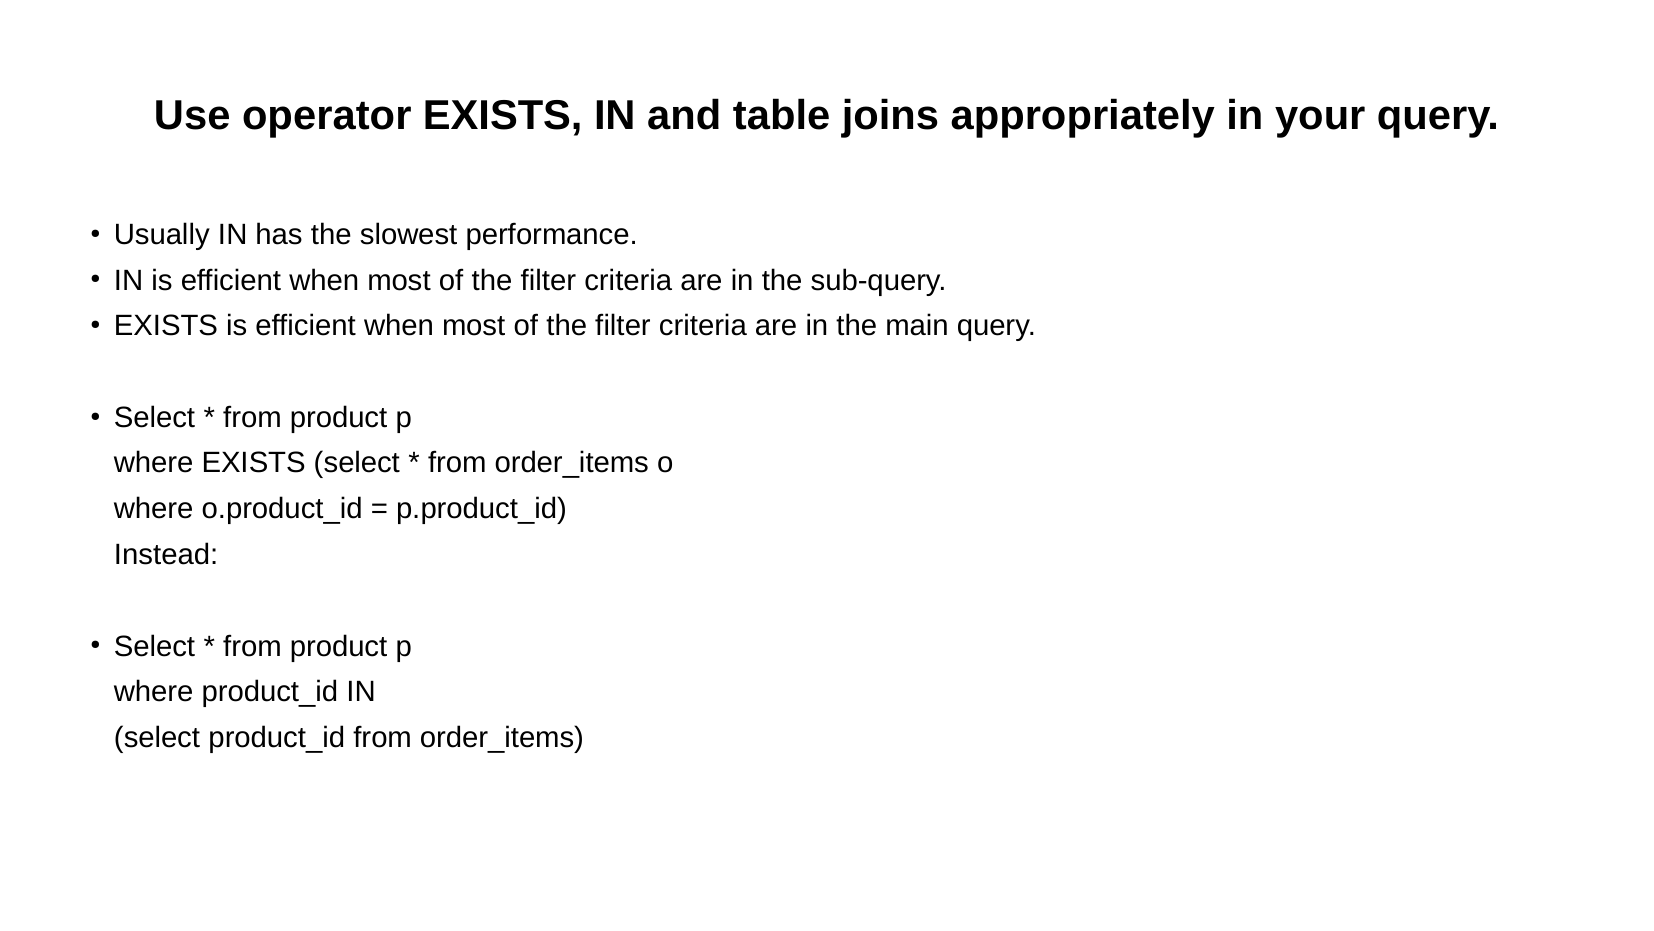

# Use operator EXISTS, IN and table joins appropriately in your query.
Usually IN has the slowest performance.
IN is efficient when most of the filter criteria are in the sub-query.
EXISTS is efficient when most of the filter criteria are in the main query.
Select * from product p
where EXISTS (select * from order_items o
where o.product_id = p.product_id)
Instead:
Select * from product p
where product_id IN
(select product_id from order_items)